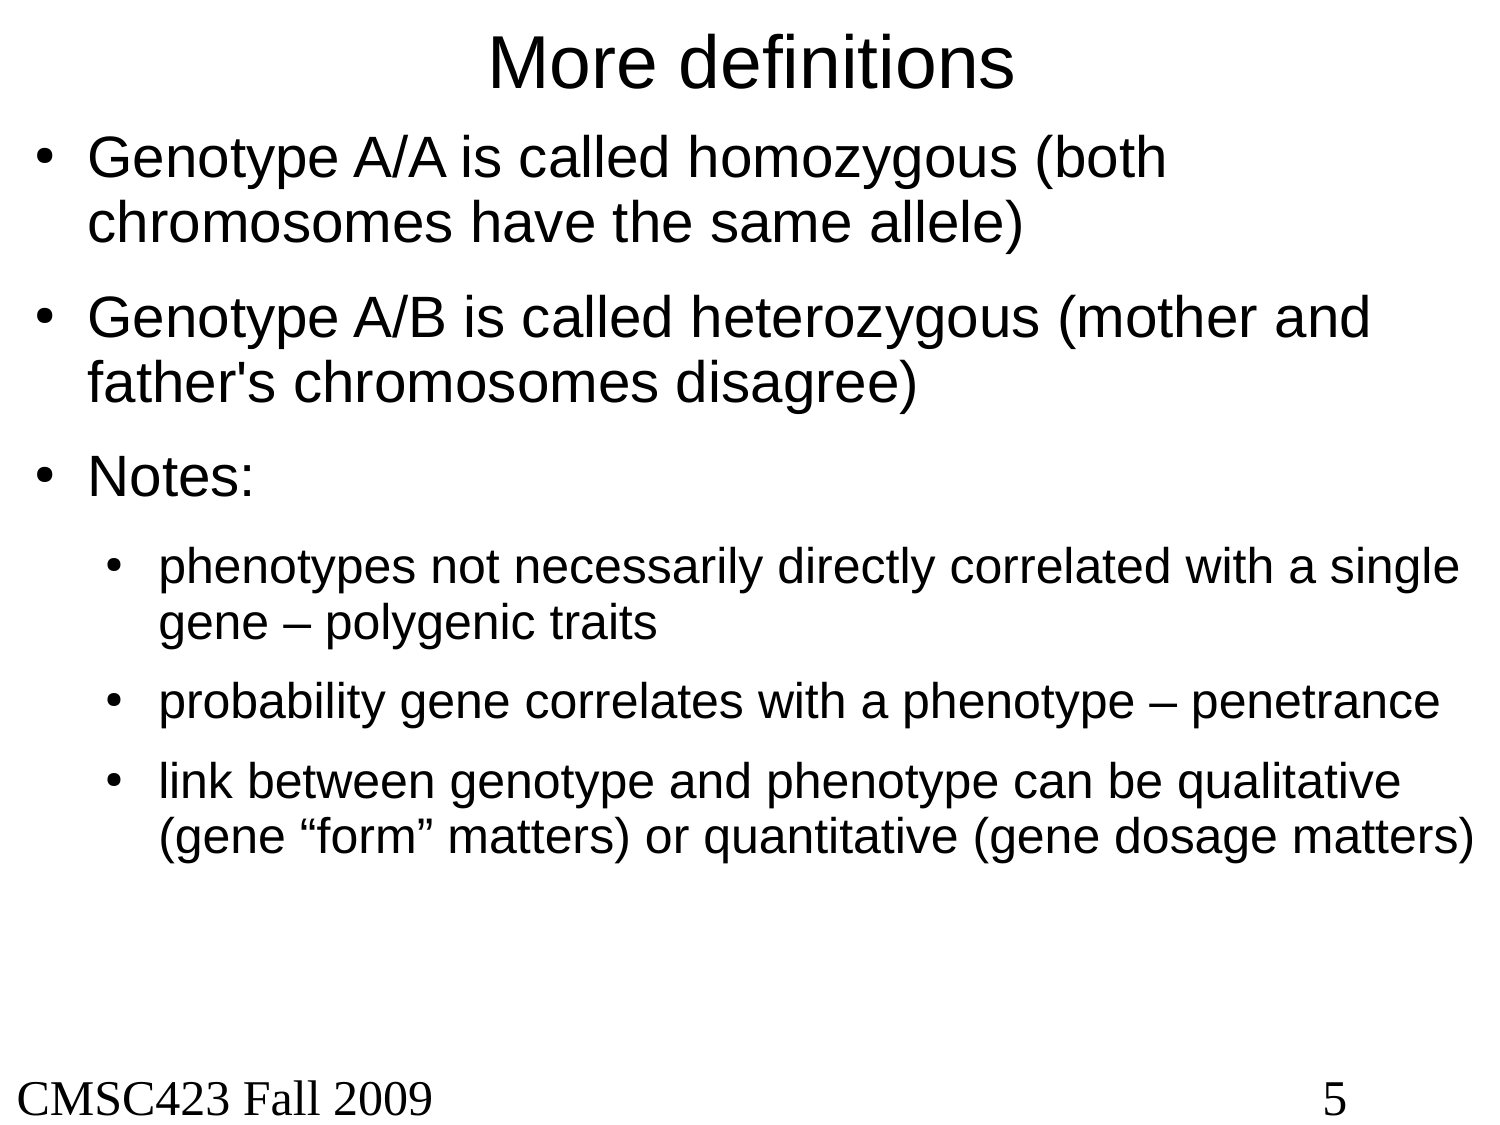

# More definitions
Genotype A/A is called homozygous (both chromosomes have the same allele)
Genotype A/B is called heterozygous (mother and father's chromosomes disagree)
Notes:
phenotypes not necessarily directly correlated with a single gene – polygenic traits
probability gene correlates with a phenotype – penetrance
link between genotype and phenotype can be qualitative (gene “form” matters) or quantitative (gene dosage matters)
CMSC423 Fall 2009
5